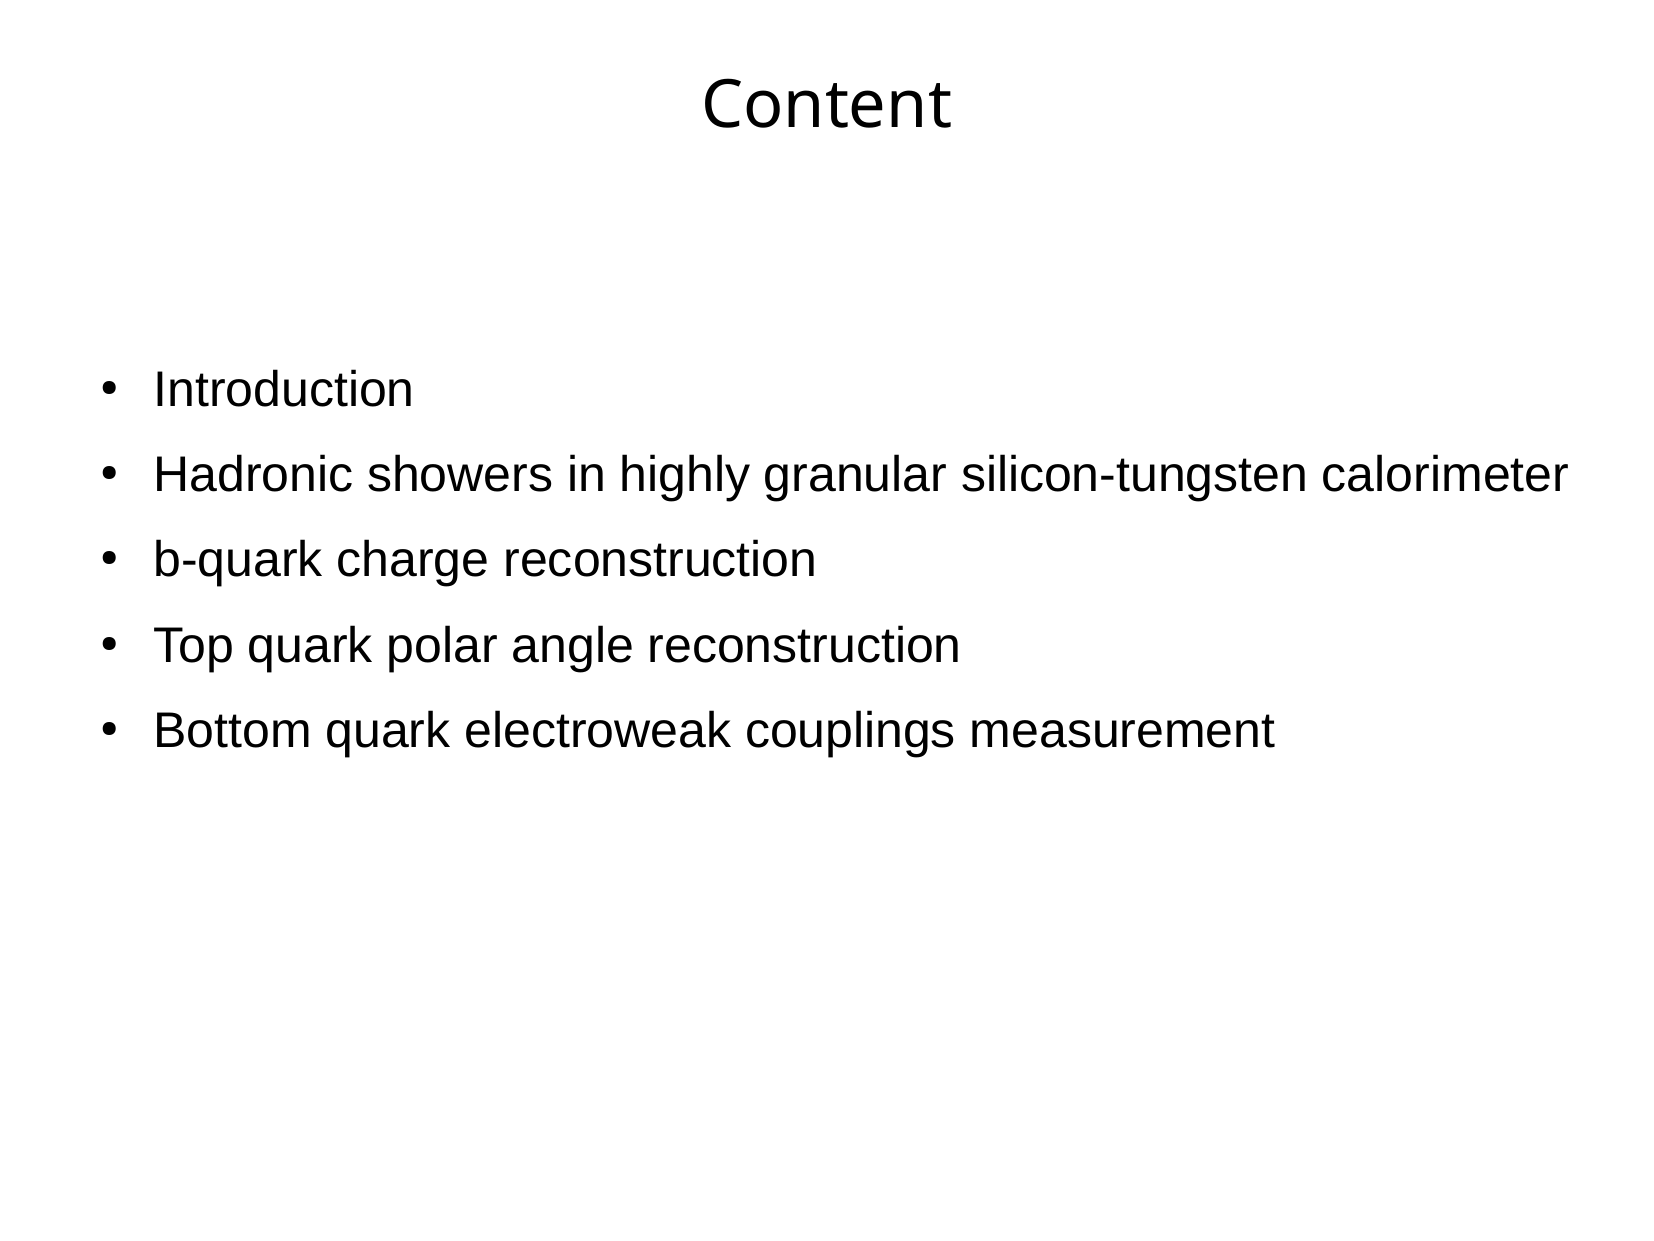

# Content
Introduction
Hadronic showers in highly granular silicon-tungsten calorimeter
b-quark charge reconstruction
Top quark polar angle reconstruction
Bottom quark electroweak couplings measurement